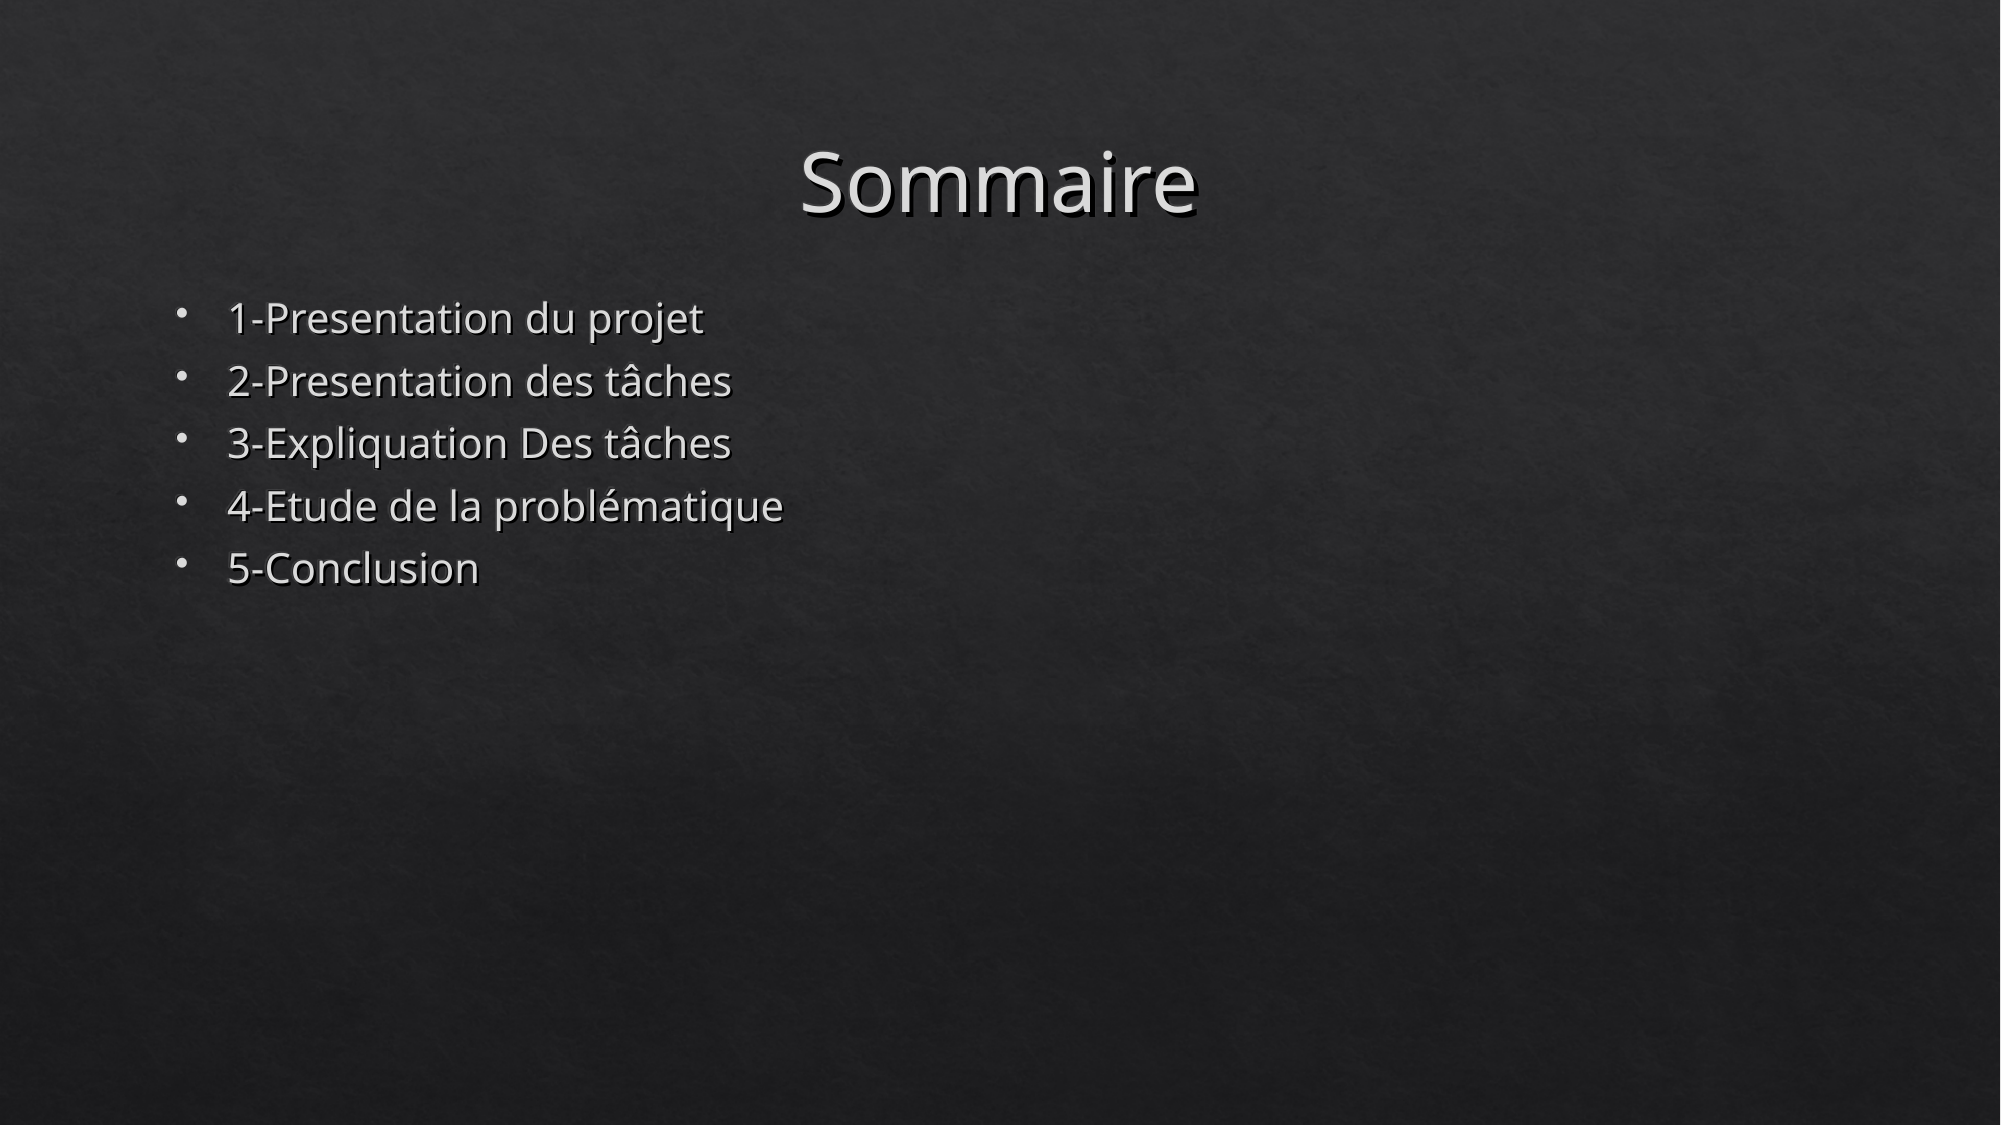

# Sommaire
1-Presentation du projet
2-Presentation des tâches
3-Expliquation Des tâches
4-Etude de la problématique
5-Conclusion